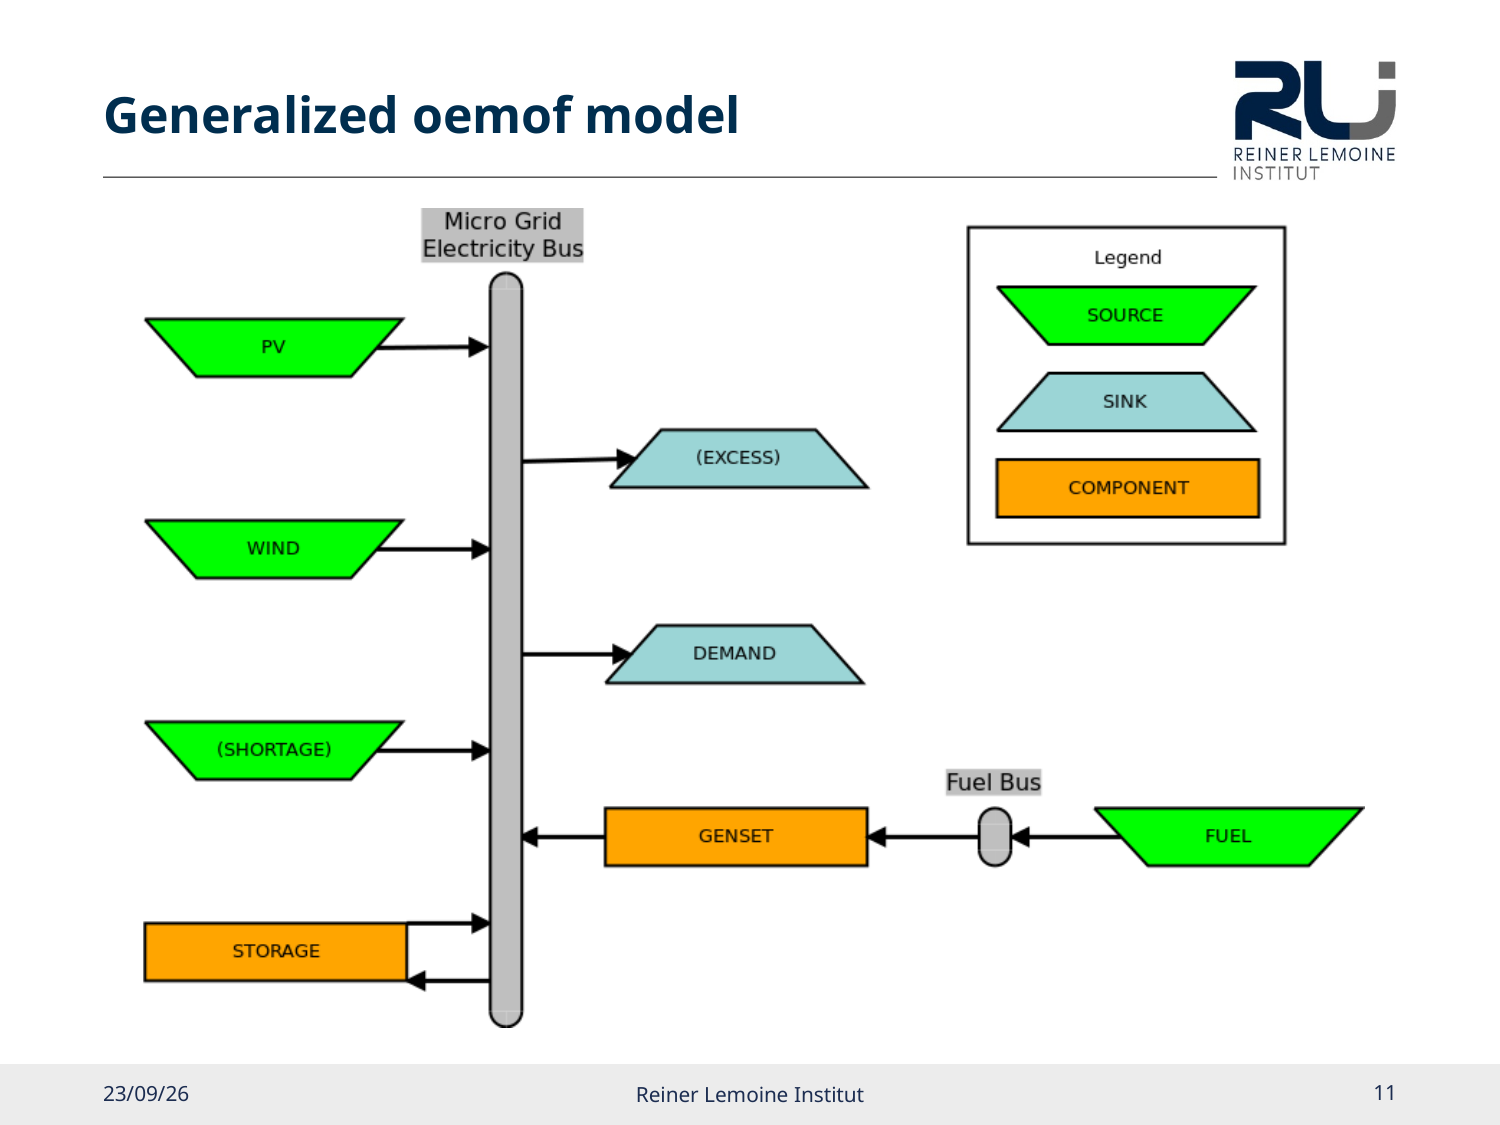

# Generalized oemof model
Reiner Lemoine Institut